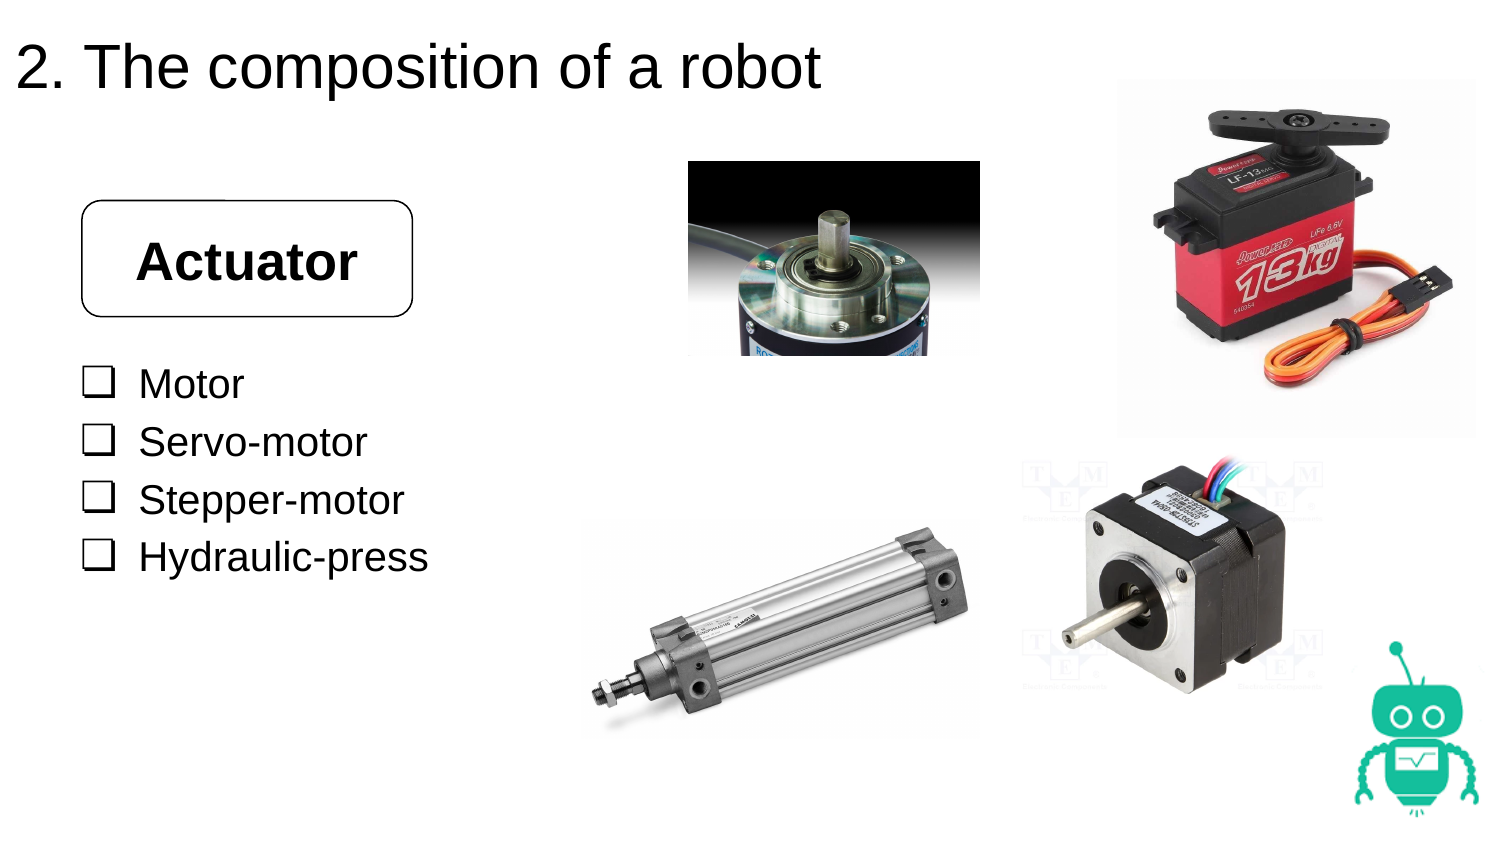

# 2. The composition of a robot
Actuator
Motor
Servo-motor
Stepper-motor
Hydraulic-press